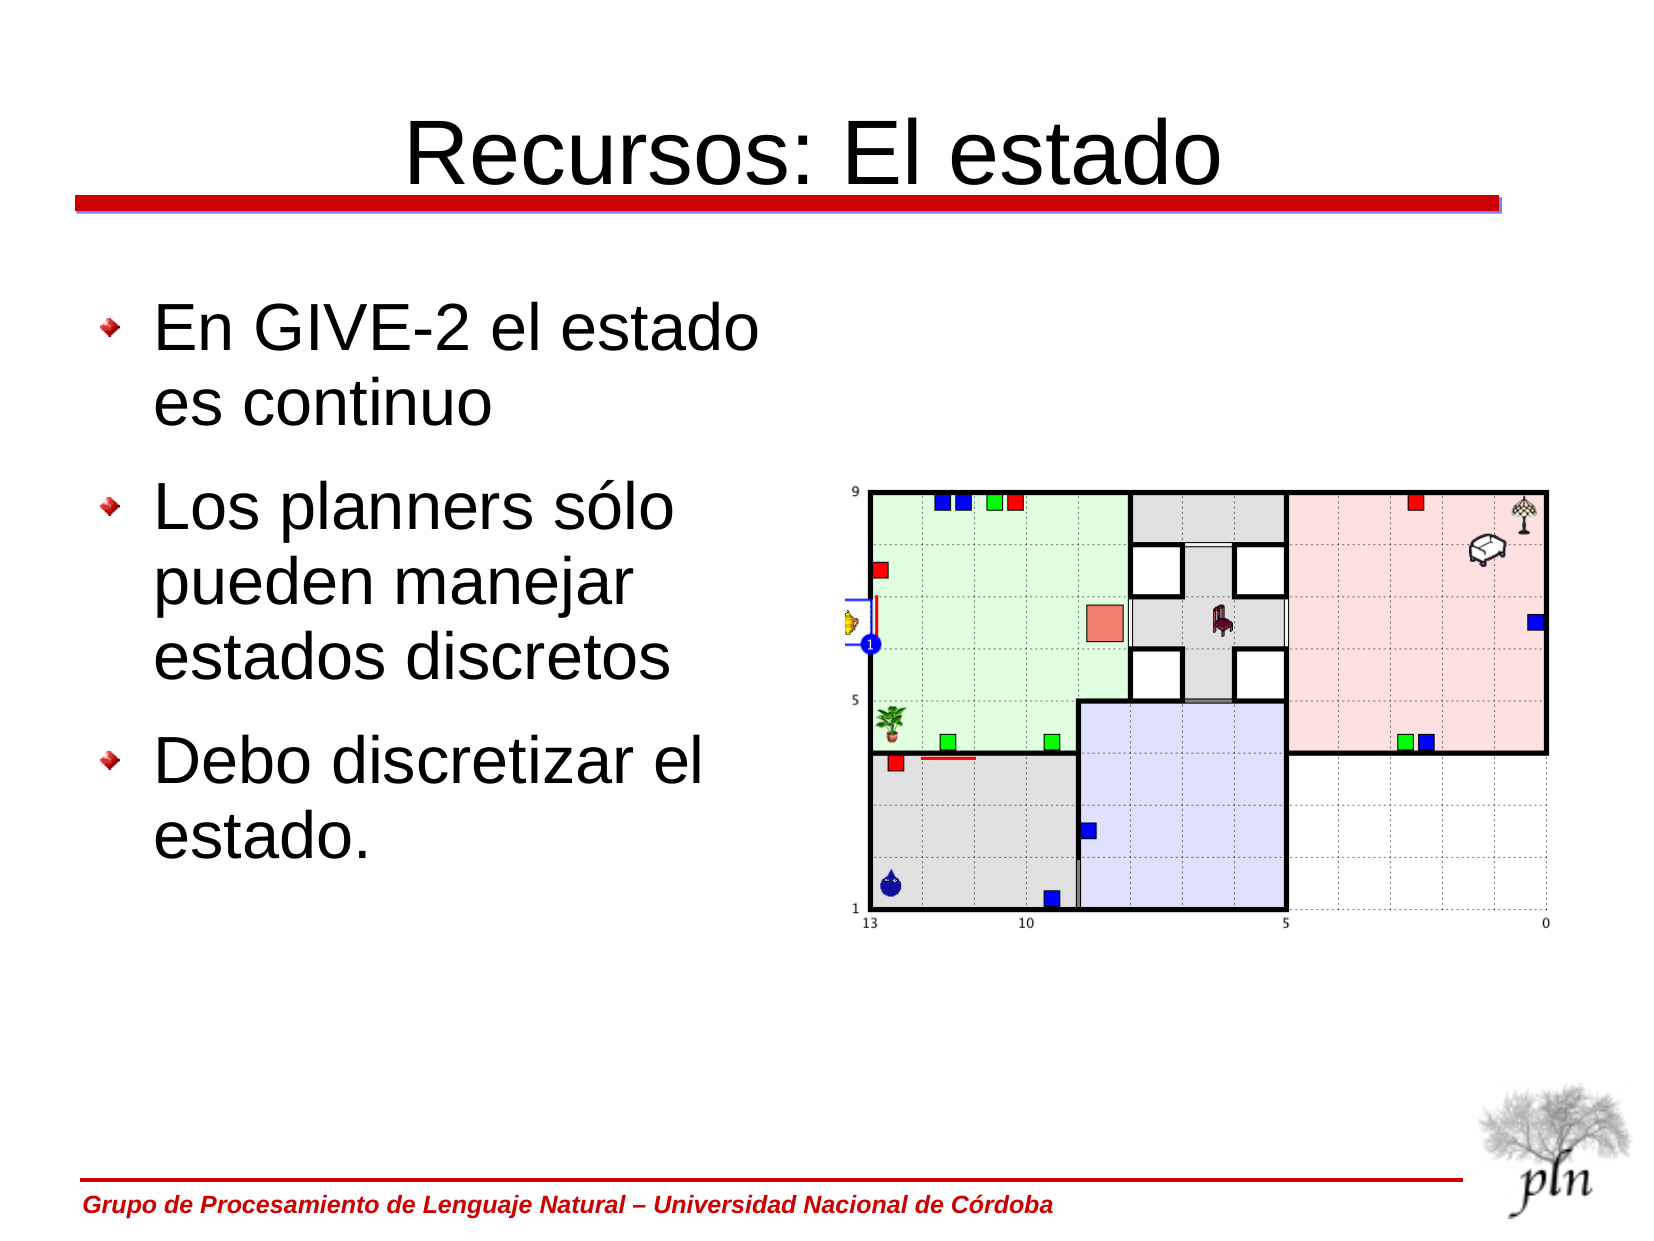

# Recursos: El estado
En GIVE-2 el estado es continuo
Los planners sólo pueden manejar estados discretos
Debo discretizar el estado.